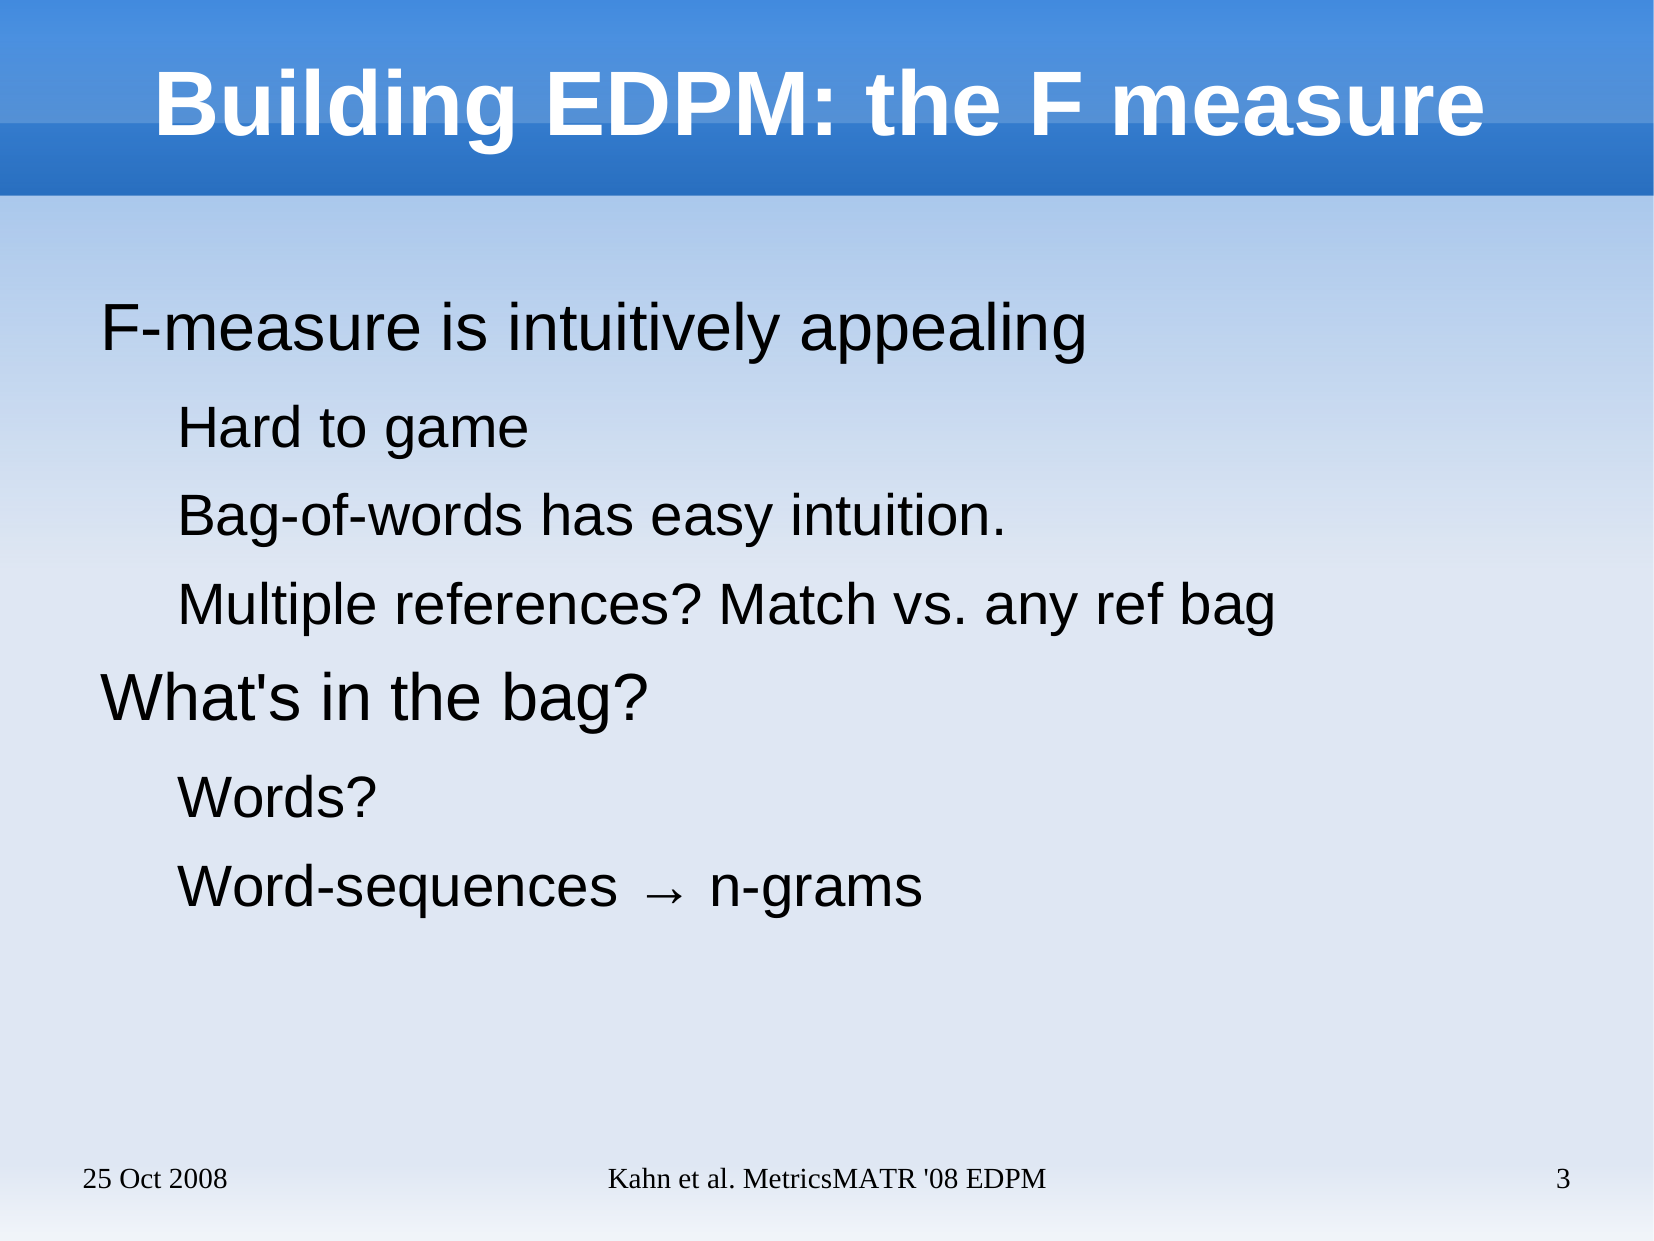

# Building EDPM: the F measure
F-measure is intuitively appealing
Hard to game
Bag-of-words has easy intuition.
Multiple references? Match vs. any ref bag
What's in the bag?
Words?
Word-sequences → n-grams
25 Oct 2008
Kahn et al. MetricsMATR '08 EDPM
3